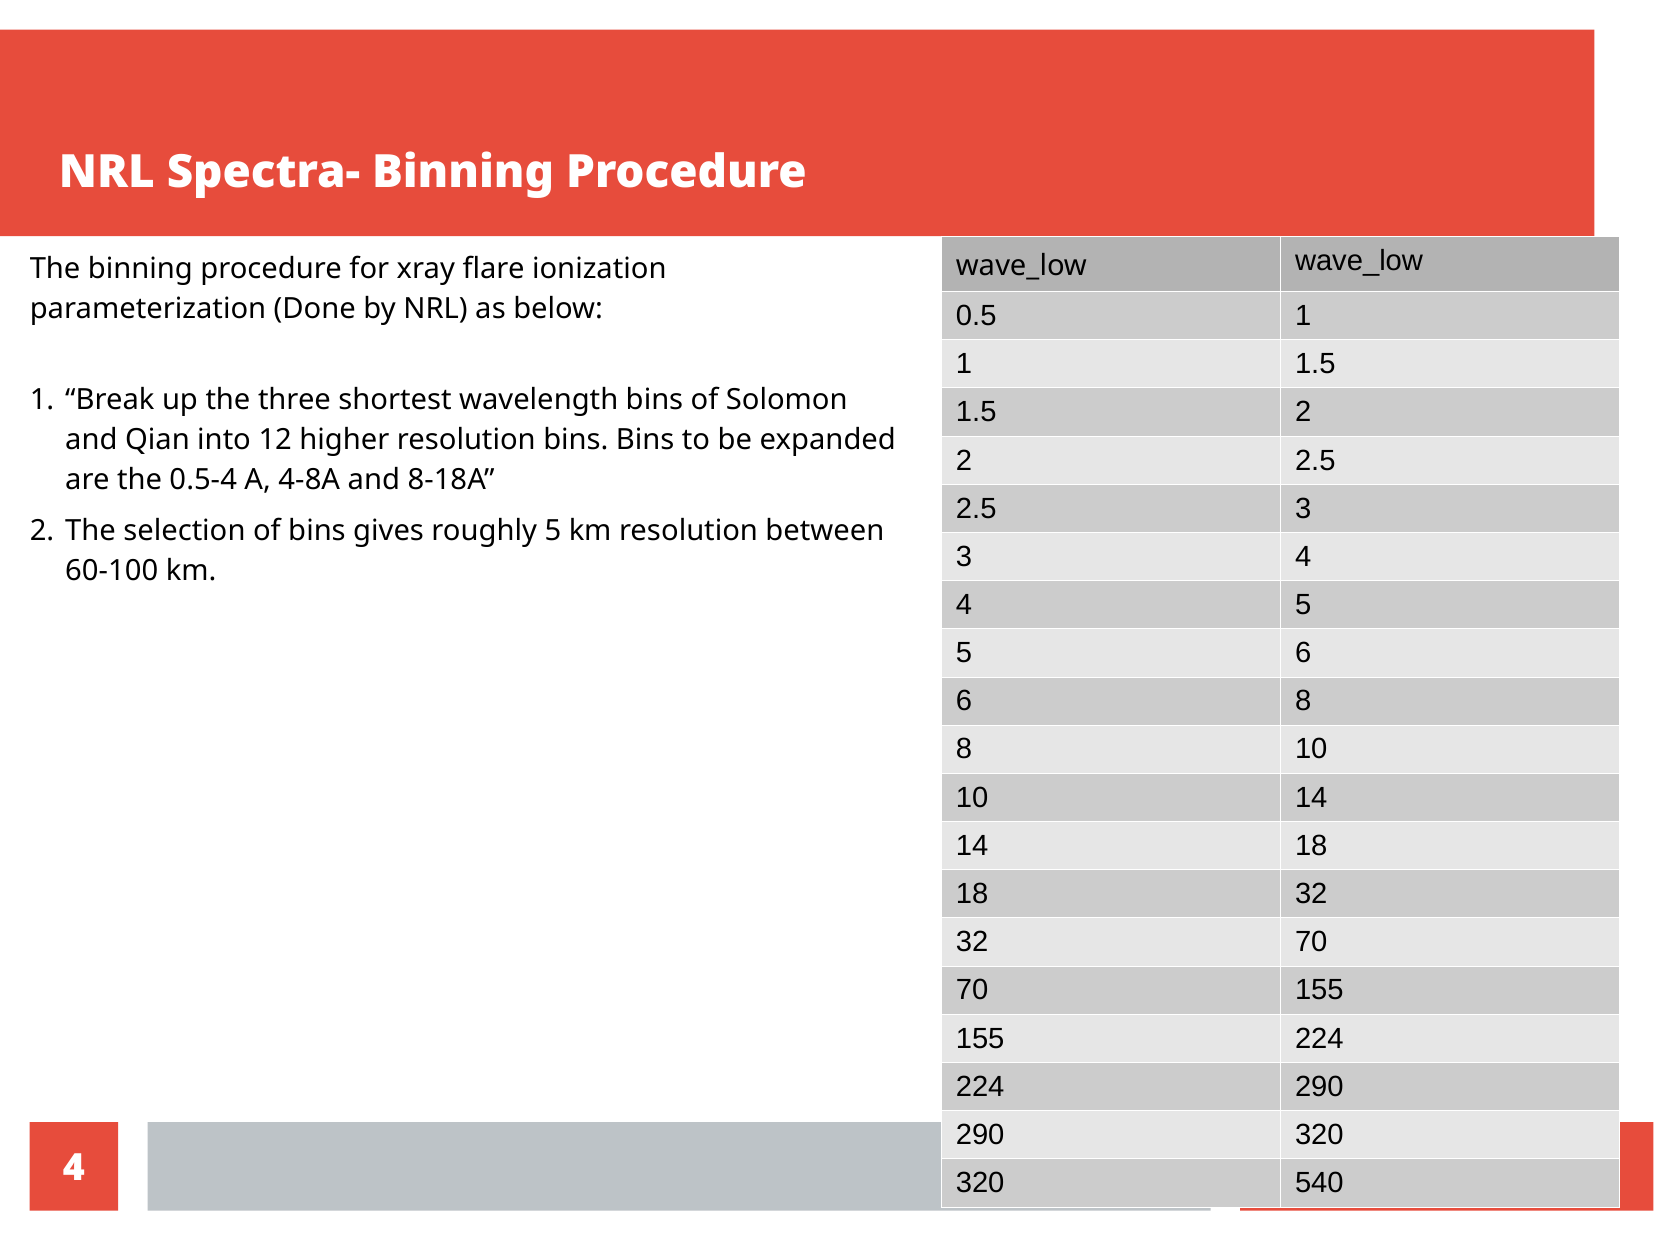

# NRL Spectra- Binning Procedure
| wave\_low | wave\_low |
| --- | --- |
| 0.5 | 1 |
| 1 | 1.5 |
| 1.5 | 2 |
| 2 | 2.5 |
| 2.5 | 3 |
| 3 | 4 |
| 4 | 5 |
| 5 | 6 |
| 6 | 8 |
| 8 | 10 |
| 10 | 14 |
| 14 | 18 |
| 18 | 32 |
| 32 | 70 |
| 70 | 155 |
| 155 | 224 |
| 224 | 290 |
| 290 | 320 |
| 320 | 540 |
The binning procedure for xray flare ionization parameterization (Done by NRL) as below:
“Break up the three shortest wavelength bins of Solomon and Qian into 12 higher resolution bins. Bins to be expanded are the 0.5-4 A, 4-8A and 8-18A”
The selection of bins gives roughly 5 km resolution between 60-100 km.
4